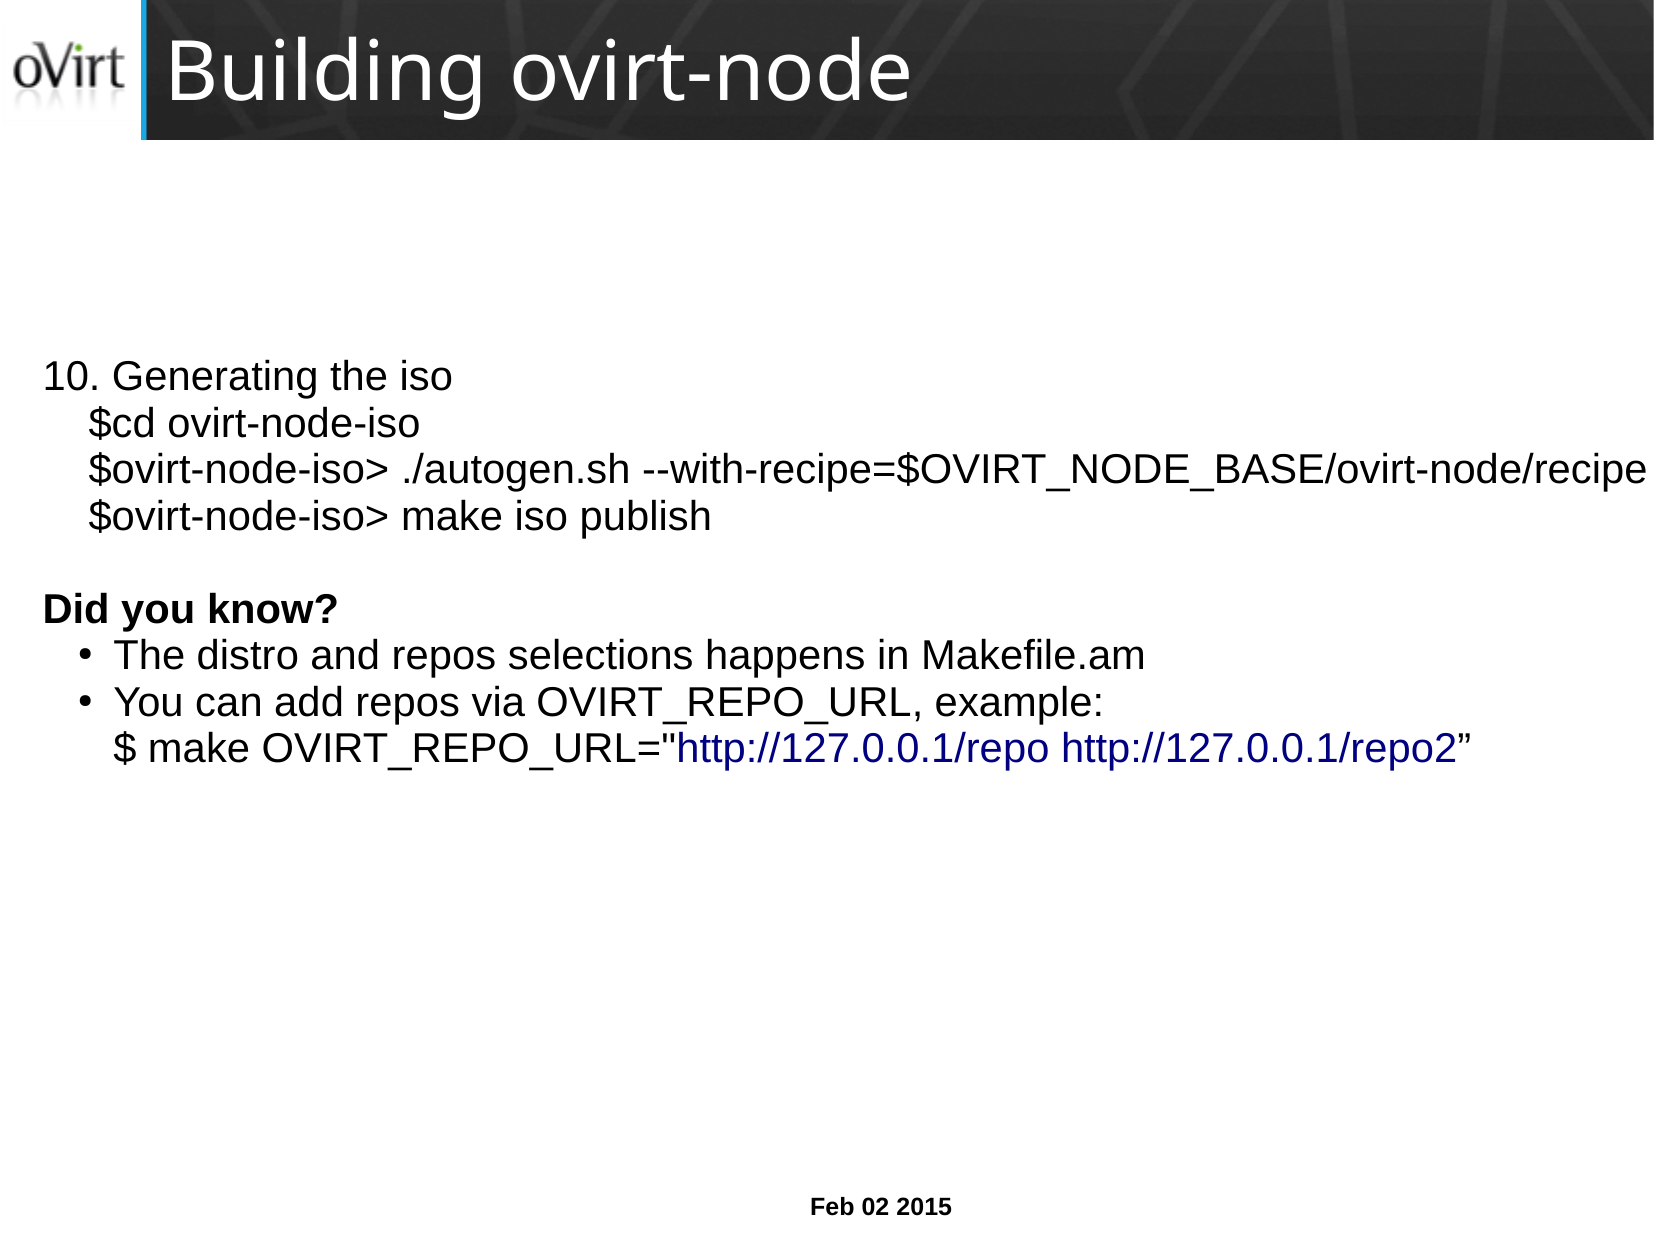

# Building ovirt-node
10. Generating the iso
 $cd ovirt-node-iso
 $ovirt-node-iso> ./autogen.sh --with-recipe=$OVIRT_NODE_BASE/ovirt-node/recipe
 $ovirt-node-iso> make iso publish
Did you know?
The distro and repos selections happens in Makefile.am
You can add repos via OVIRT_REPO_URL, example:
$ make OVIRT_REPO_URL="http://127.0.0.1/repo http://127.0.0.1/repo2”